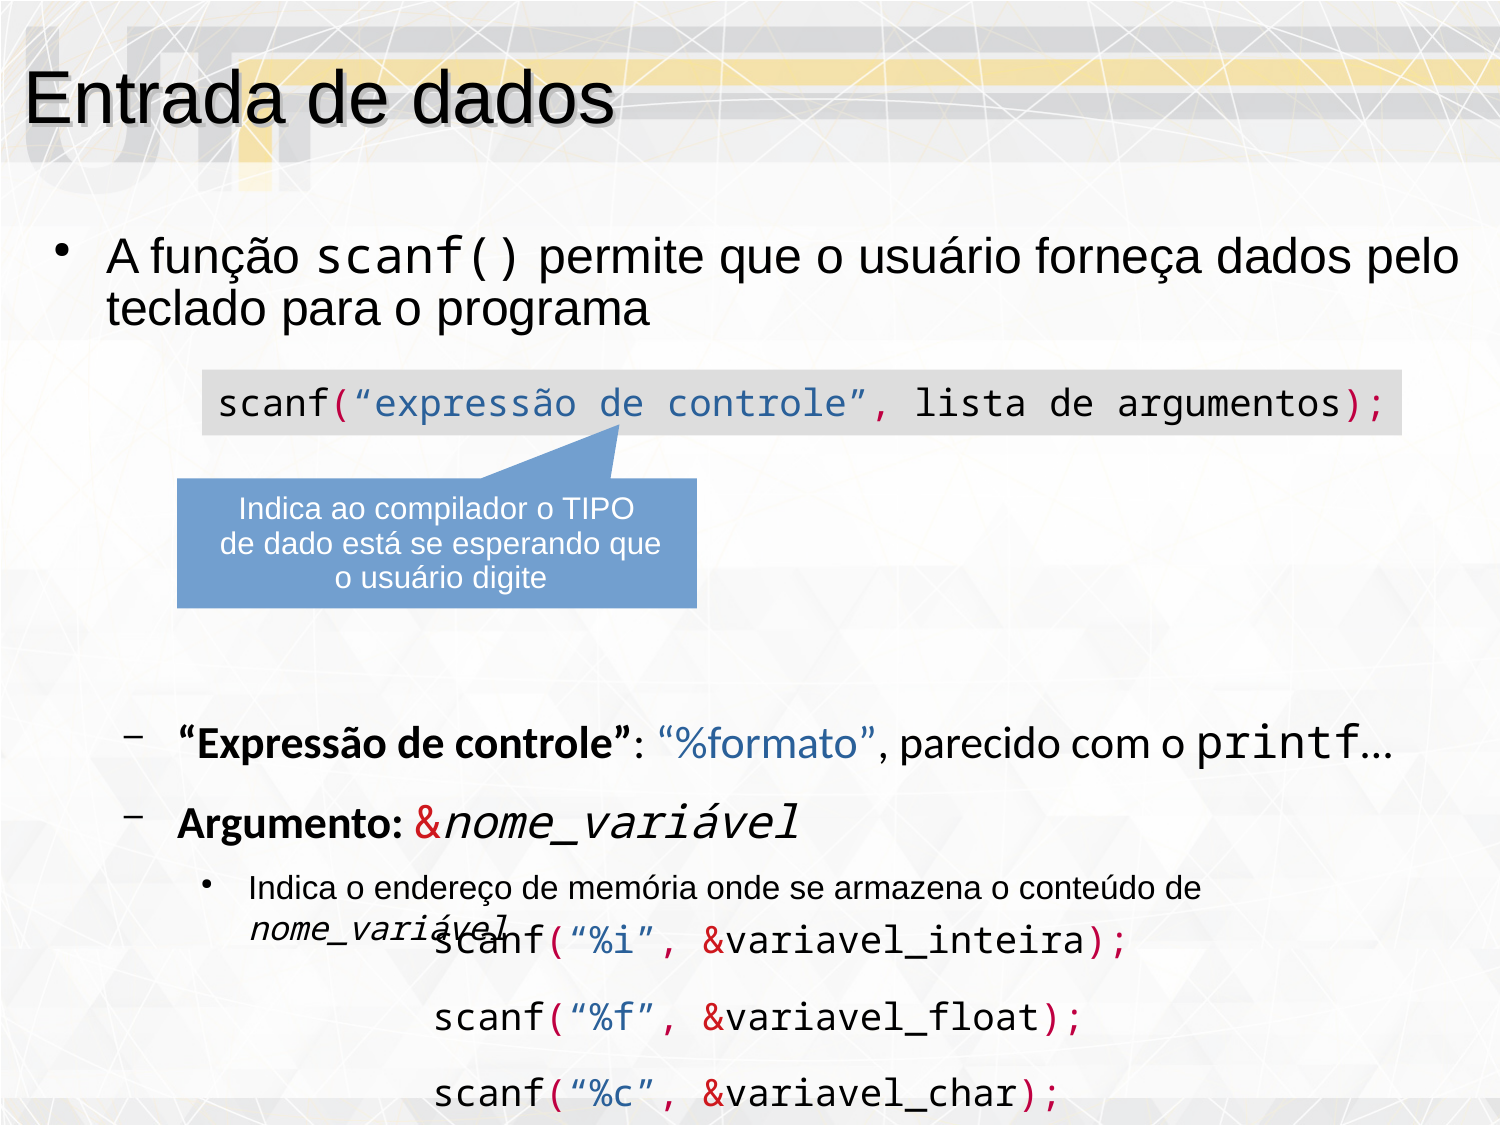

# Entrada de dados
A função scanf() permite que o usuário forneça dados pelo teclado para o programa
“Expressão de controle”: “%formato”, parecido com o printf…
Argumento: &nome_variável
Indica o endereço de memória onde se armazena o conteúdo de nome_variável
scanf(“expressão de controle”, lista de argumentos);
Indica ao compilador o TIPO
 de dado está se esperando que
 o usuário digite
scanf(“%i”, &variavel_inteira);
scanf(“%f”, &variavel_float);
scanf(“%c”, &variavel_char);